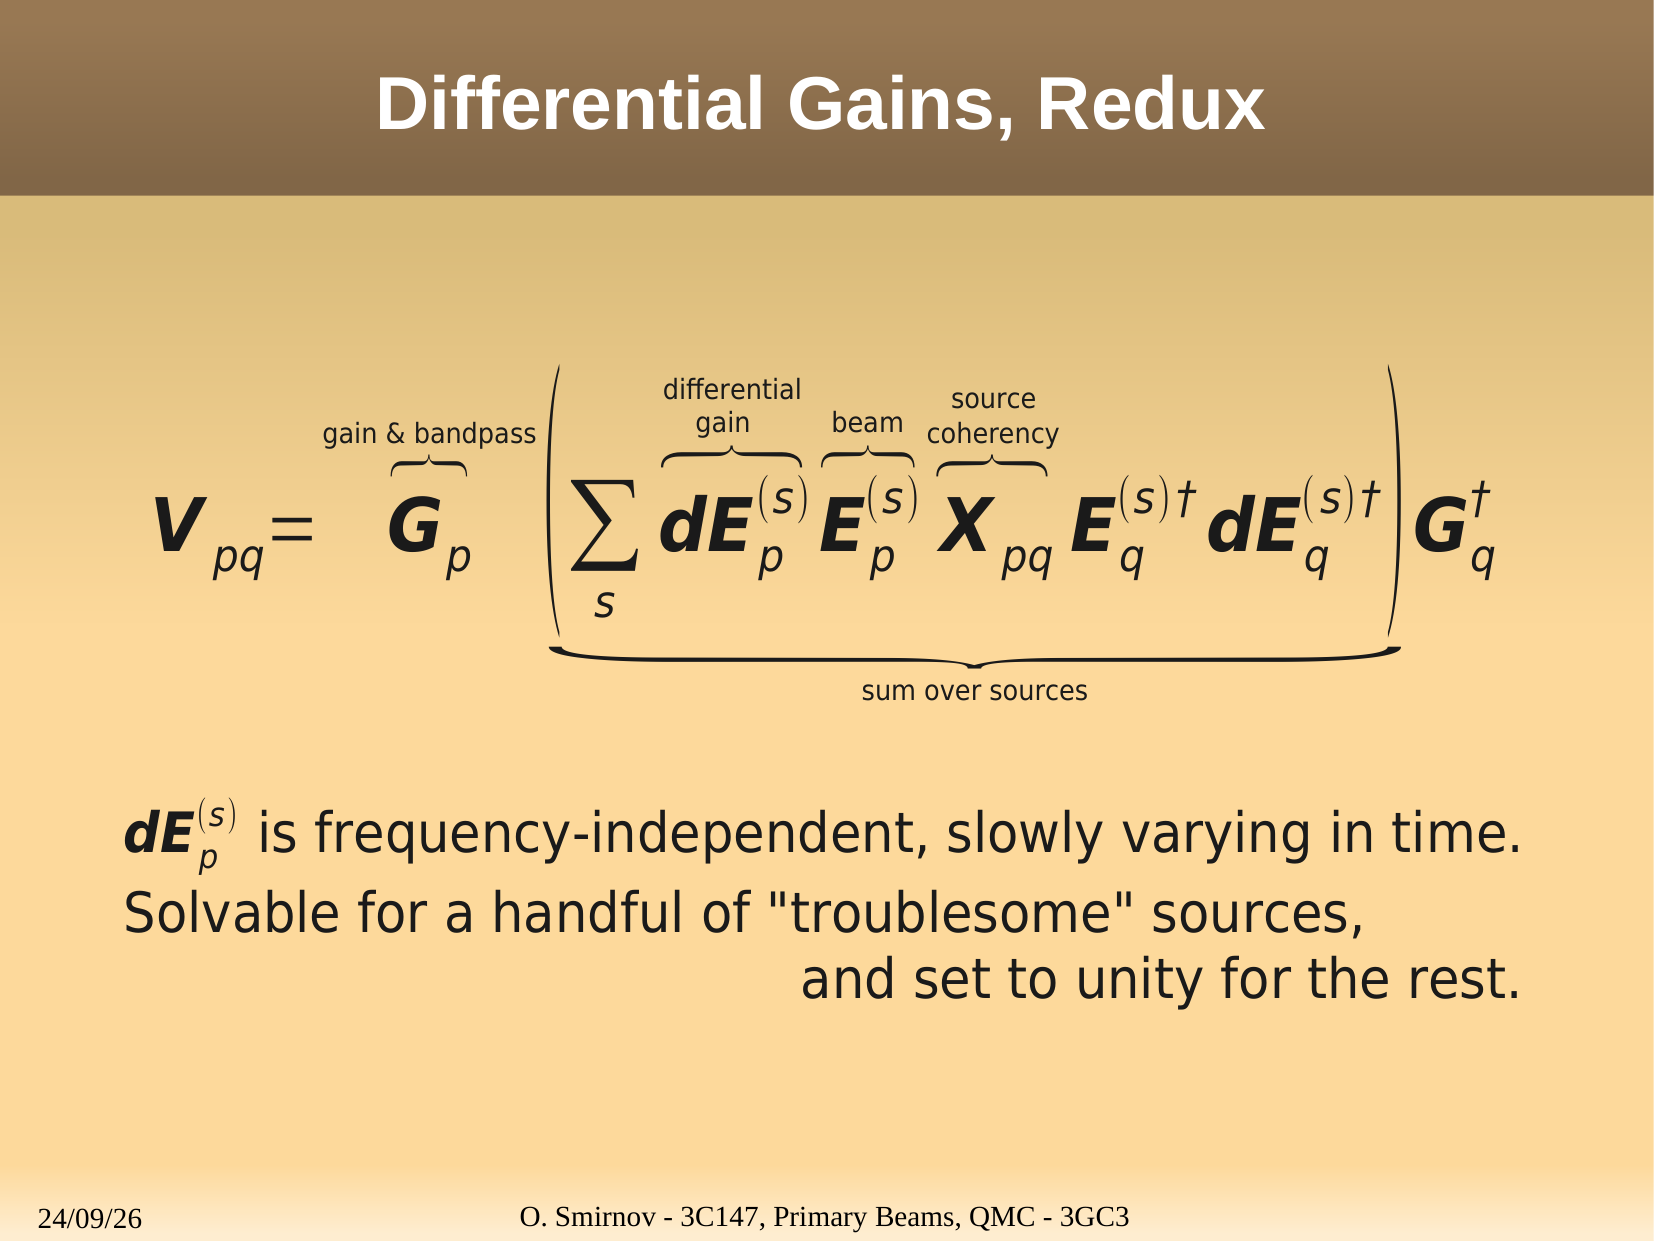

# Differential Gains, Redux
O. Smirnov - 3C147, Primary Beams, QMC - 3GC3